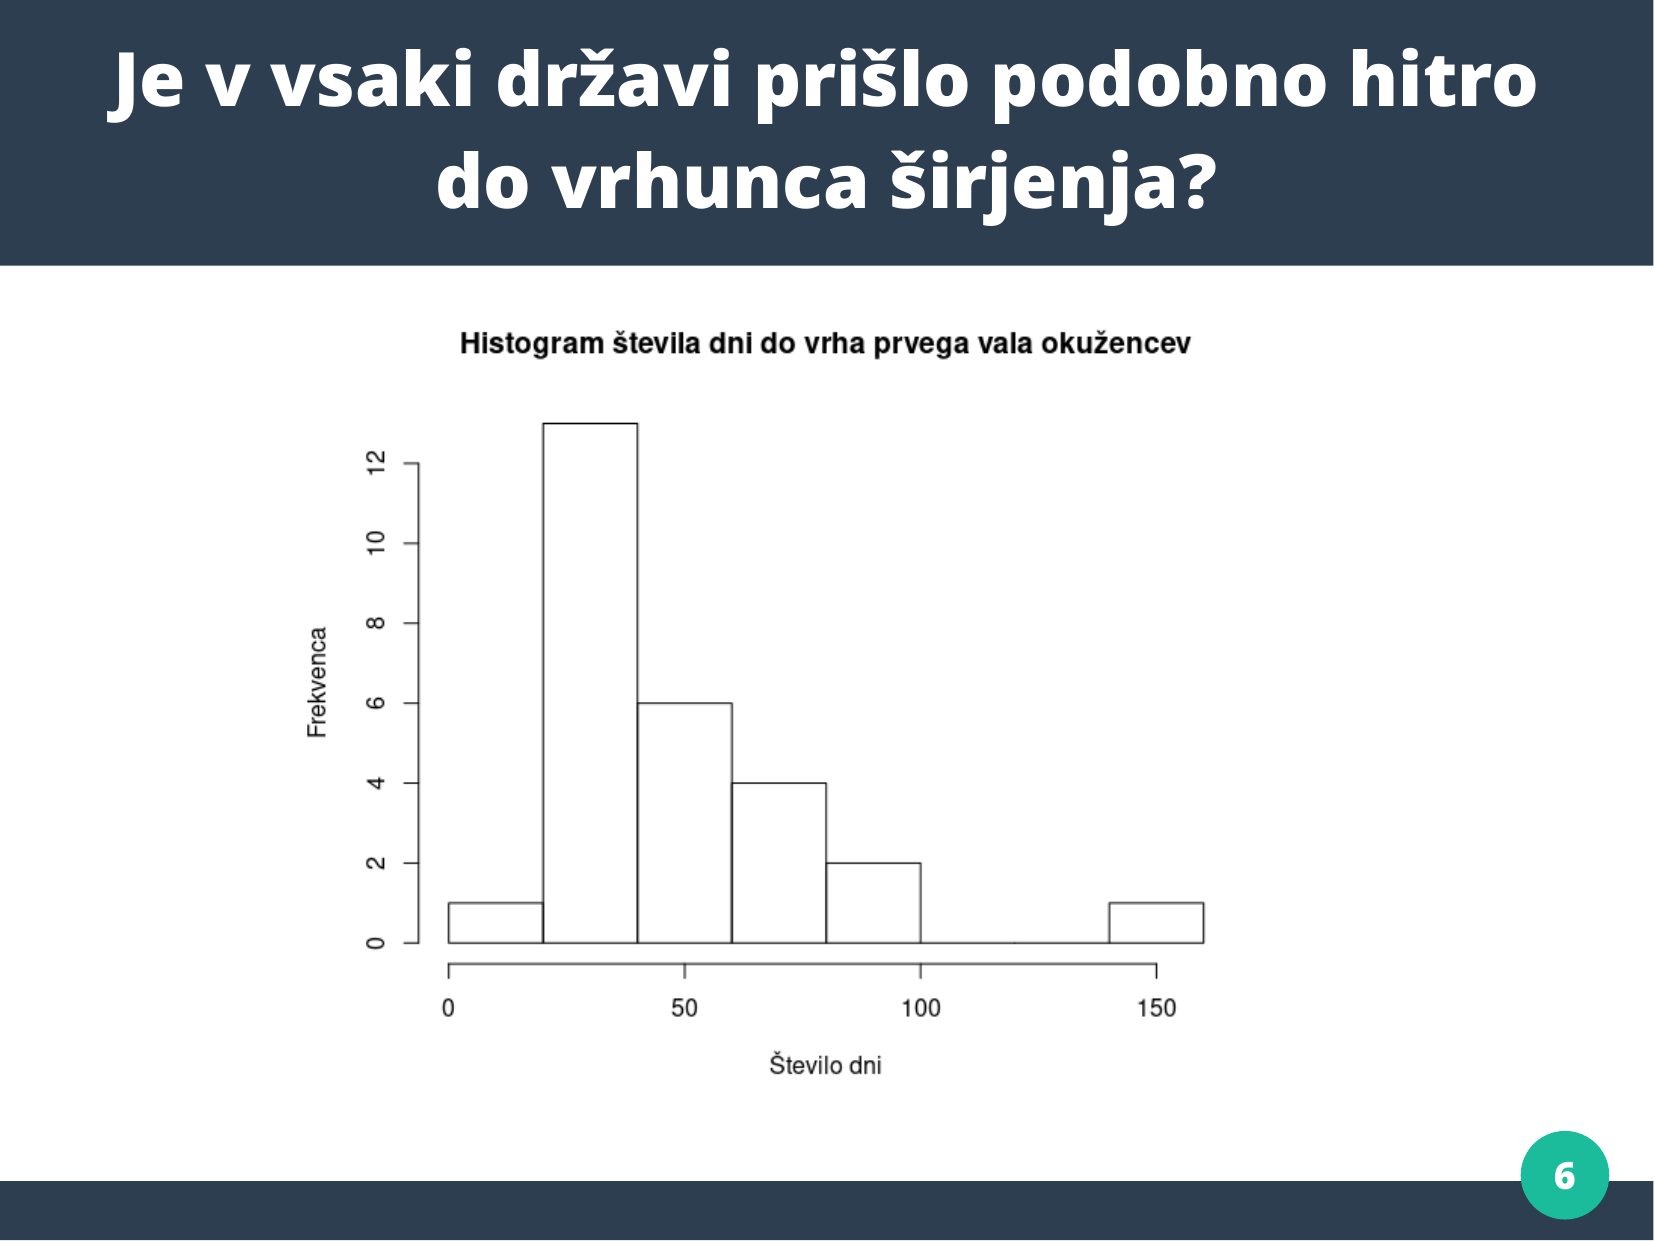

# Je v vsaki državi prišlo podobno hitro do vrhunca širjenja?
6